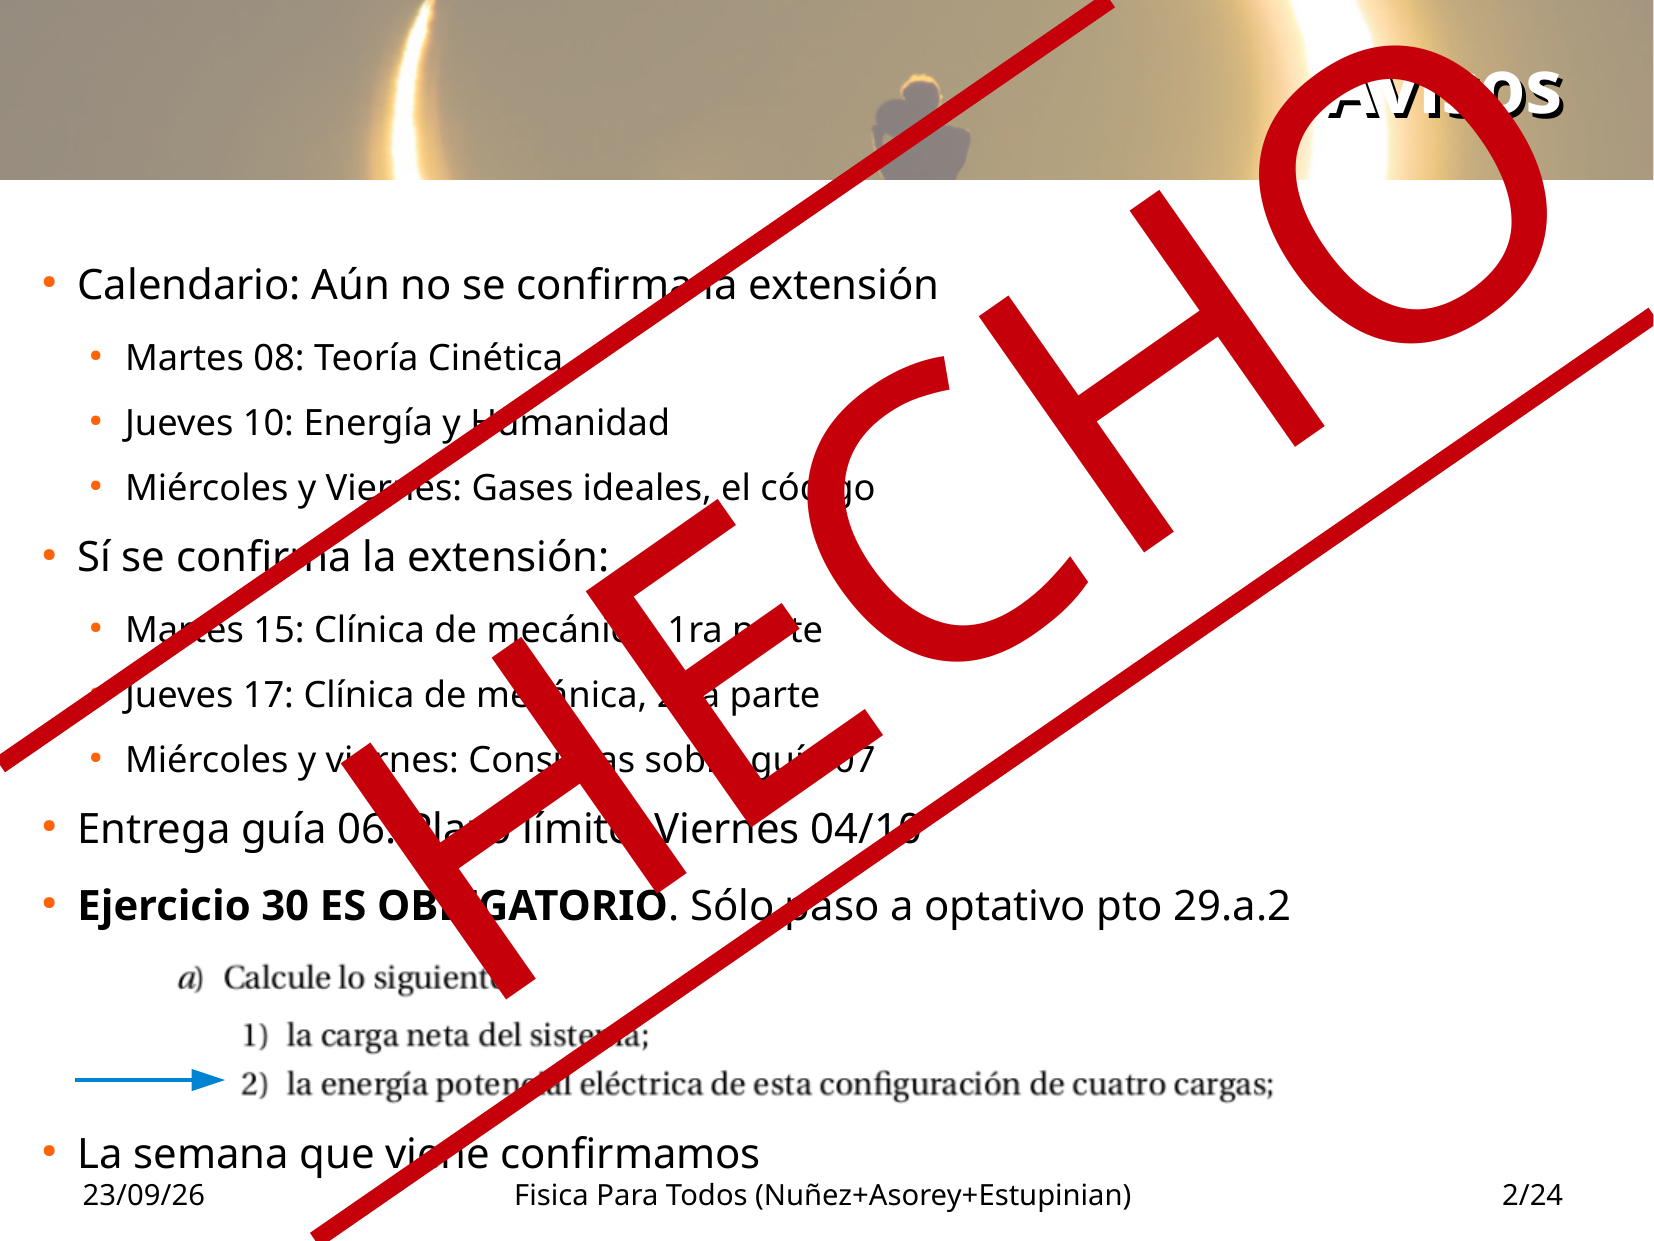

HECHO
# Avisos
Calendario: Aún no se confirma la extensión
Martes 08: Teoría Cinética
Jueves 10: Energía y Humanidad
Miércoles y Viernes: Gases ideales, el código
Sí se confirma la extensión:
Martes 15: Clínica de mecánica, 1ra parte
Jueves 17: Clínica de mecánica, 2da parte
Miércoles y viernes: Consultas sobre guía 07
Entrega guía 06: Plazo límite: Viernes 04/10
Ejercicio 30 ES OBLIGATORIO. Sólo paso a optativo pto 29.a.2
La semana que viene confirmamos
Fisica Para Todos (Nuñez+Asorey+Estupinian)
2